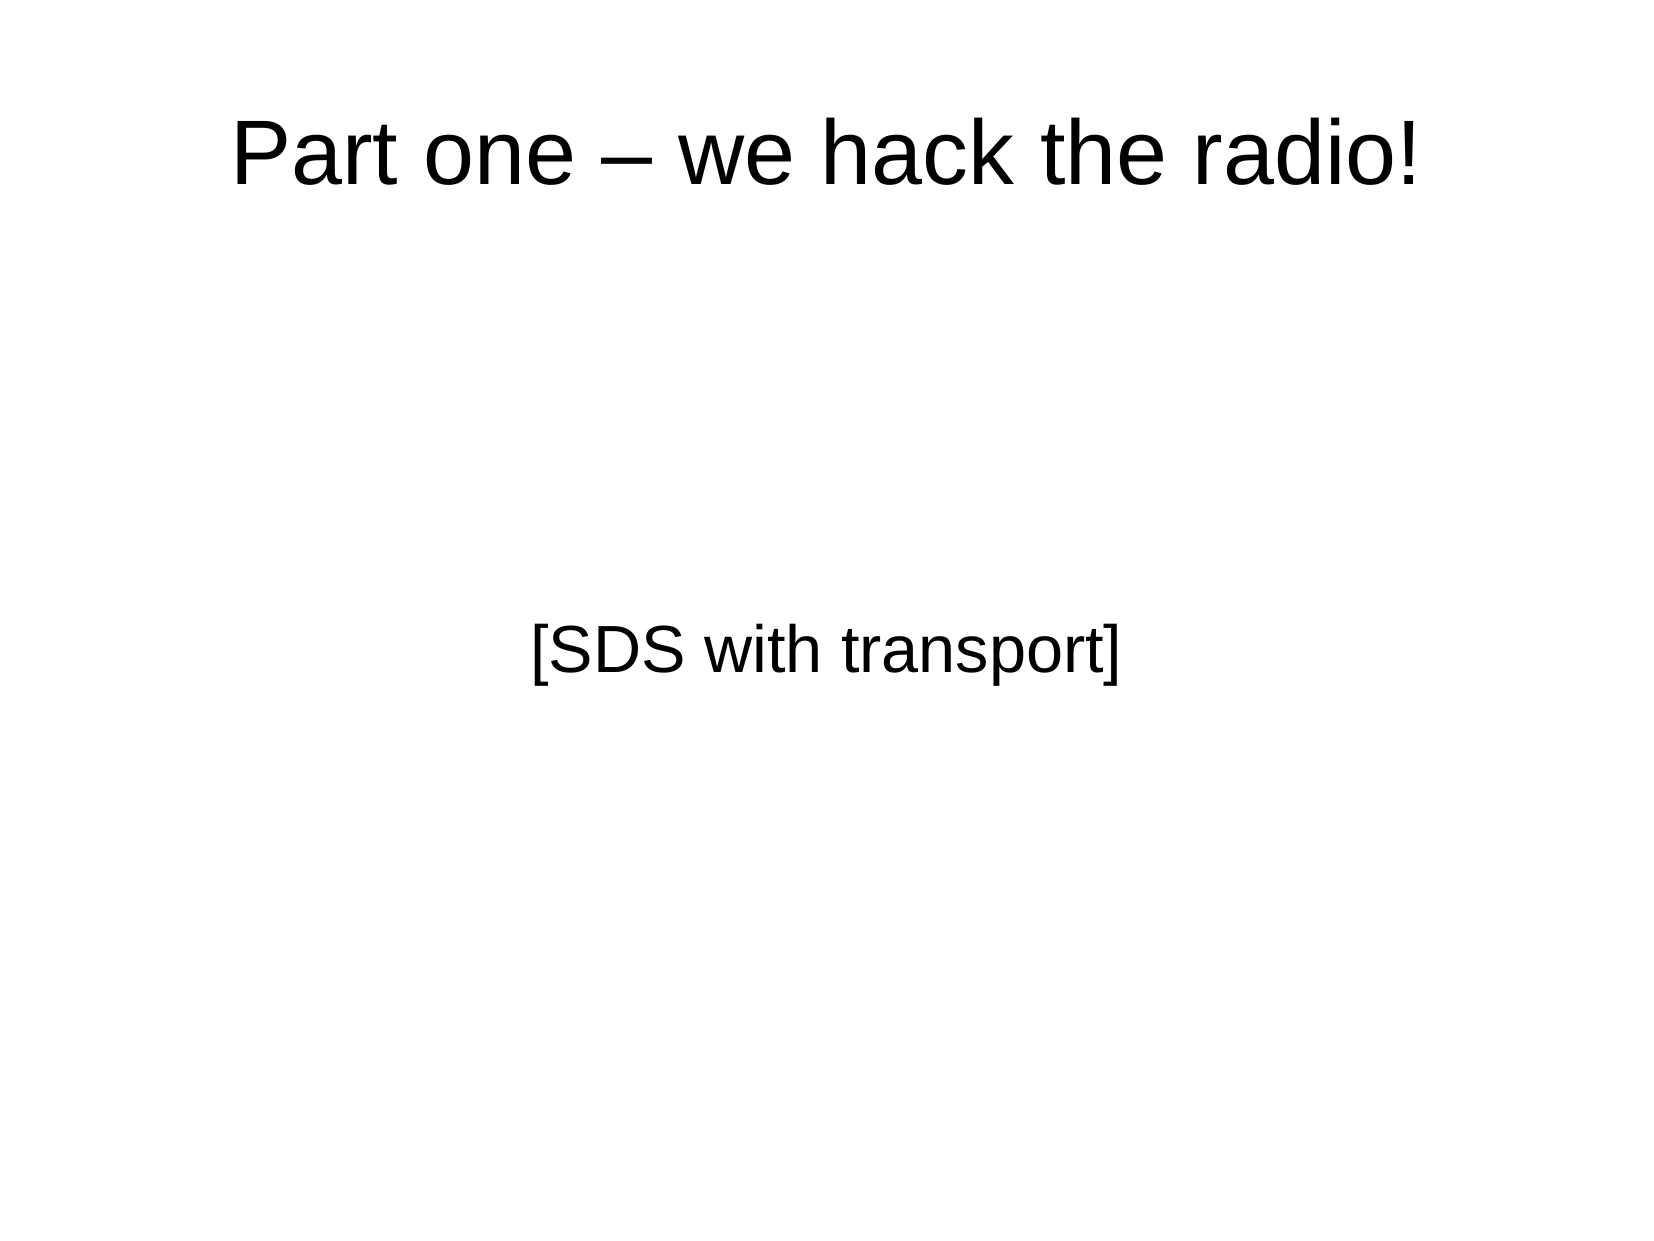

# Part one – we hack the radio!
[SDS with transport]